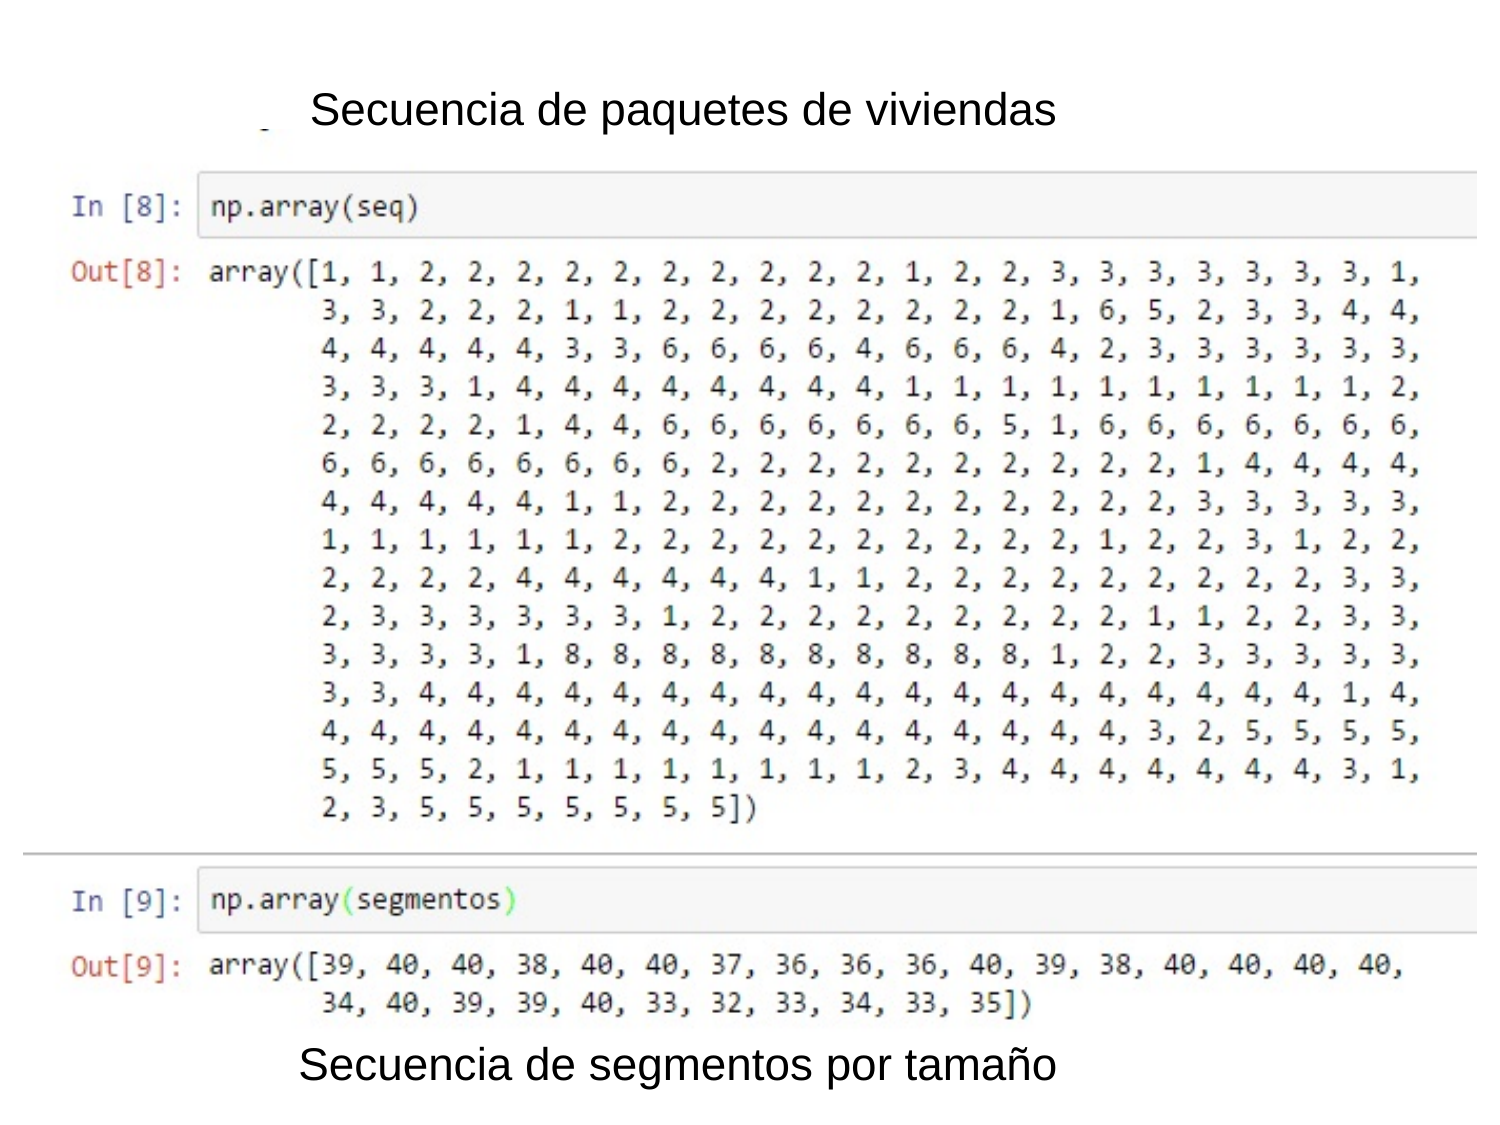

Secuencia de paquetes de viviendas
Secuencia de segmentos por tamaño